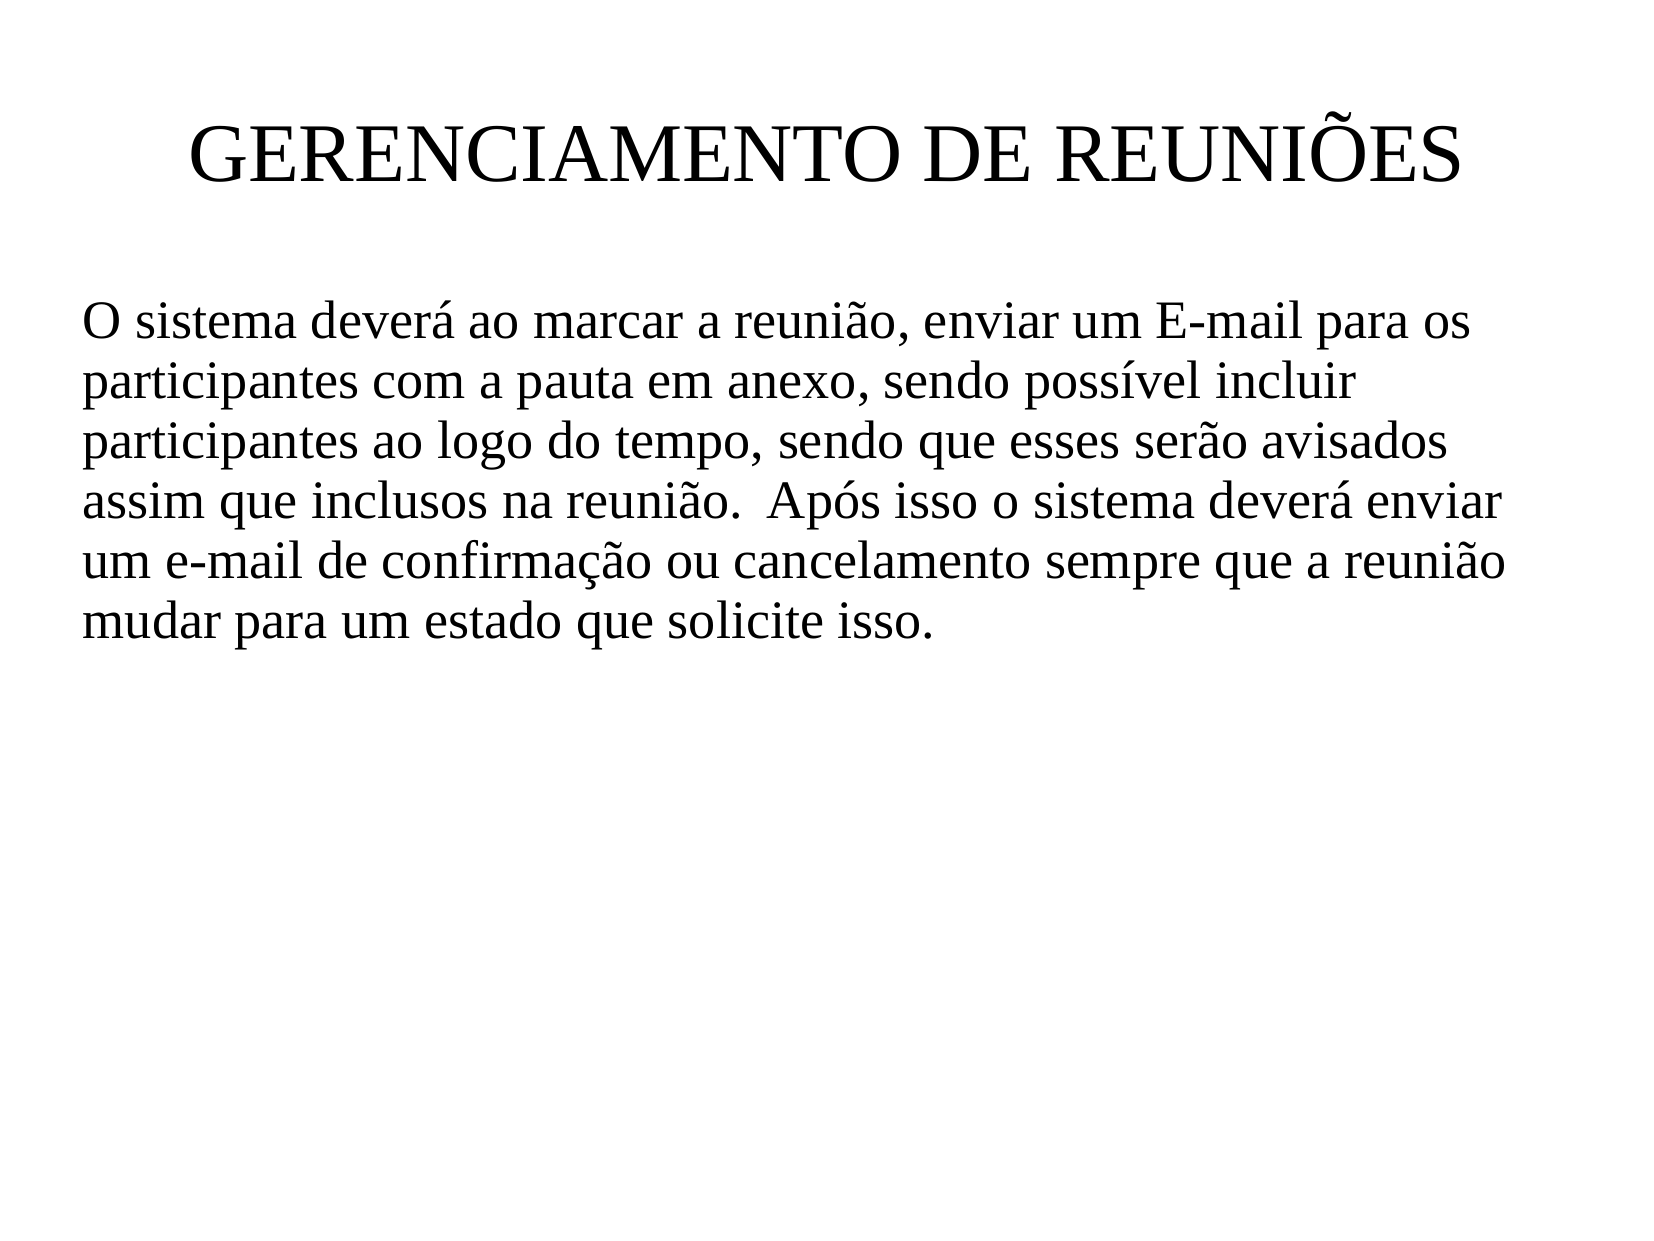

# GERENCIAMENTO DE REUNIÕES
O sistema deverá ao marcar a reunião, enviar um E-mail para os participantes com a pauta em anexo, sendo possível incluir participantes ao logo do tempo, sendo que esses serão avisados assim que inclusos na reunião. Após isso o sistema deverá enviar um e-mail de confirmação ou cancelamento sempre que a reunião mudar para um estado que solicite isso.